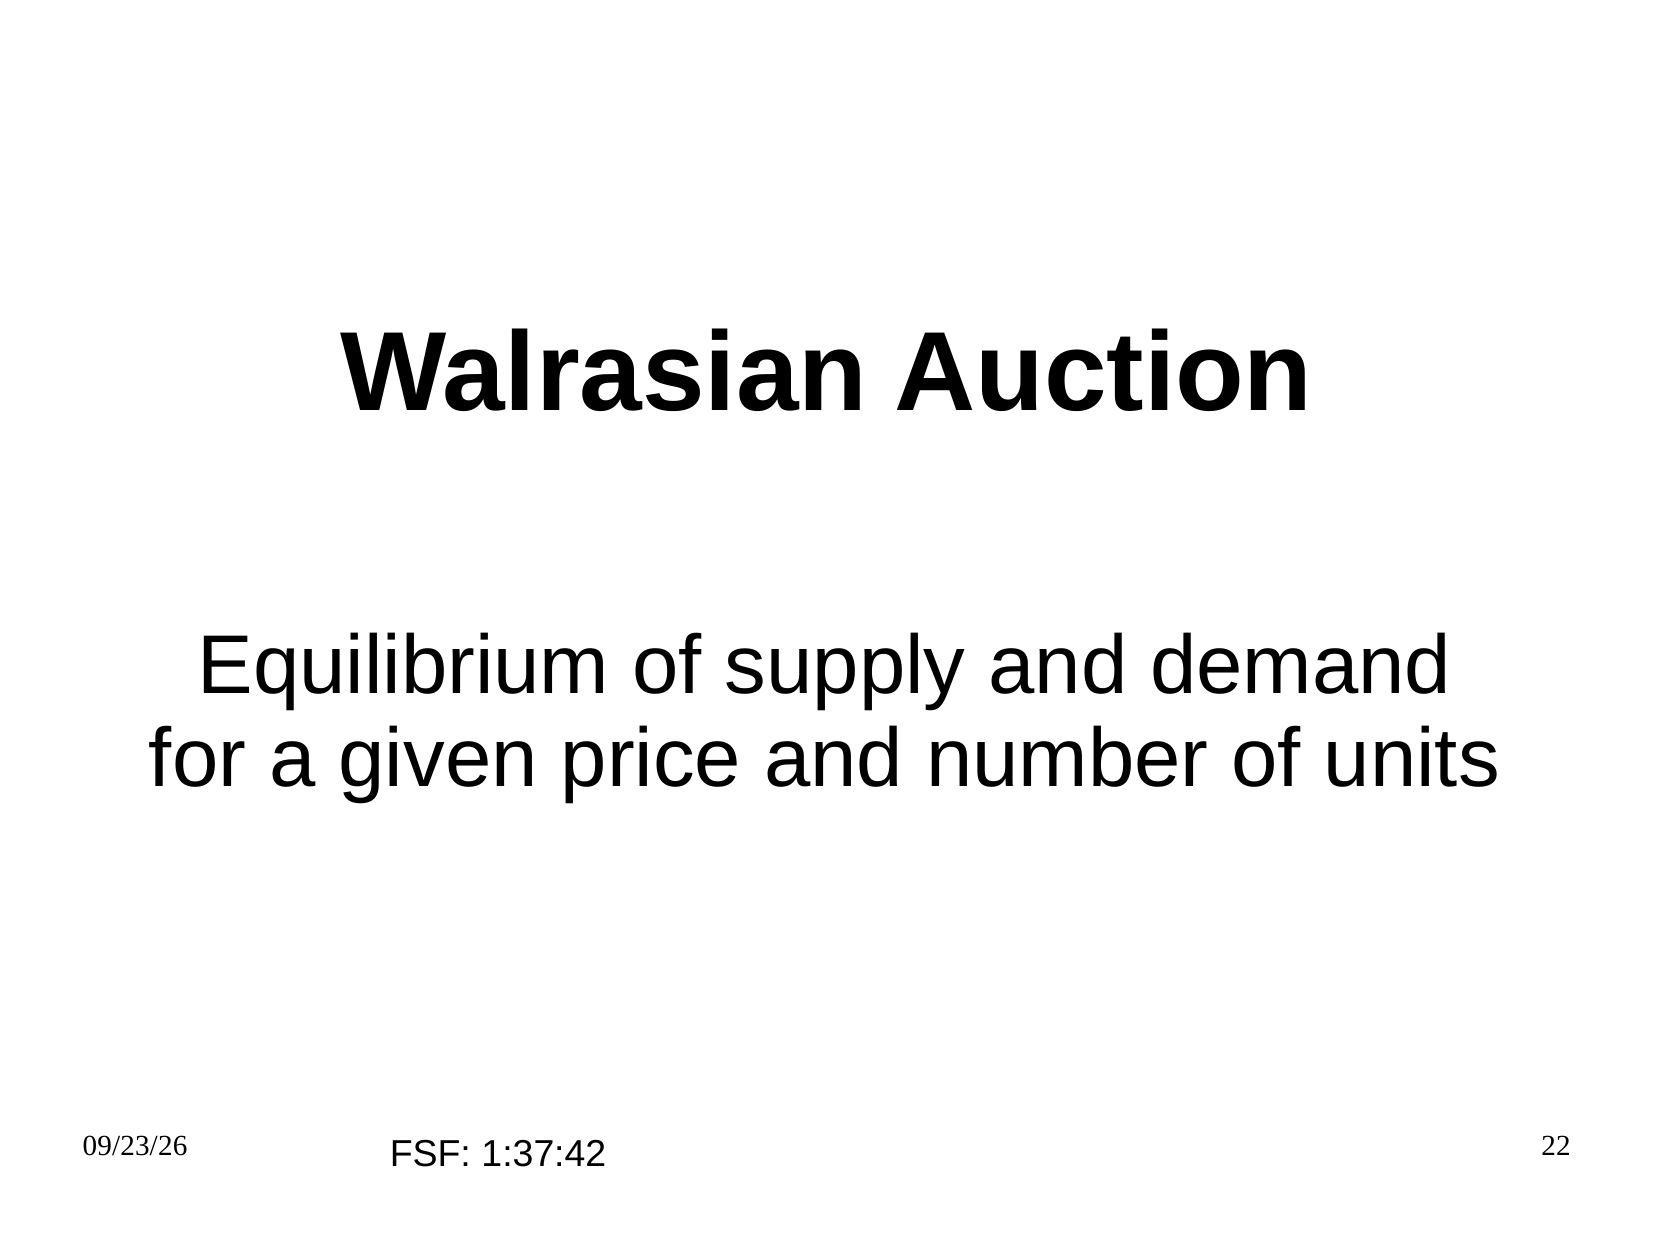

# Walrasian Auction
Equilibrium of supply and demand
for a given price and number of units
FSF: 1:37:42
22